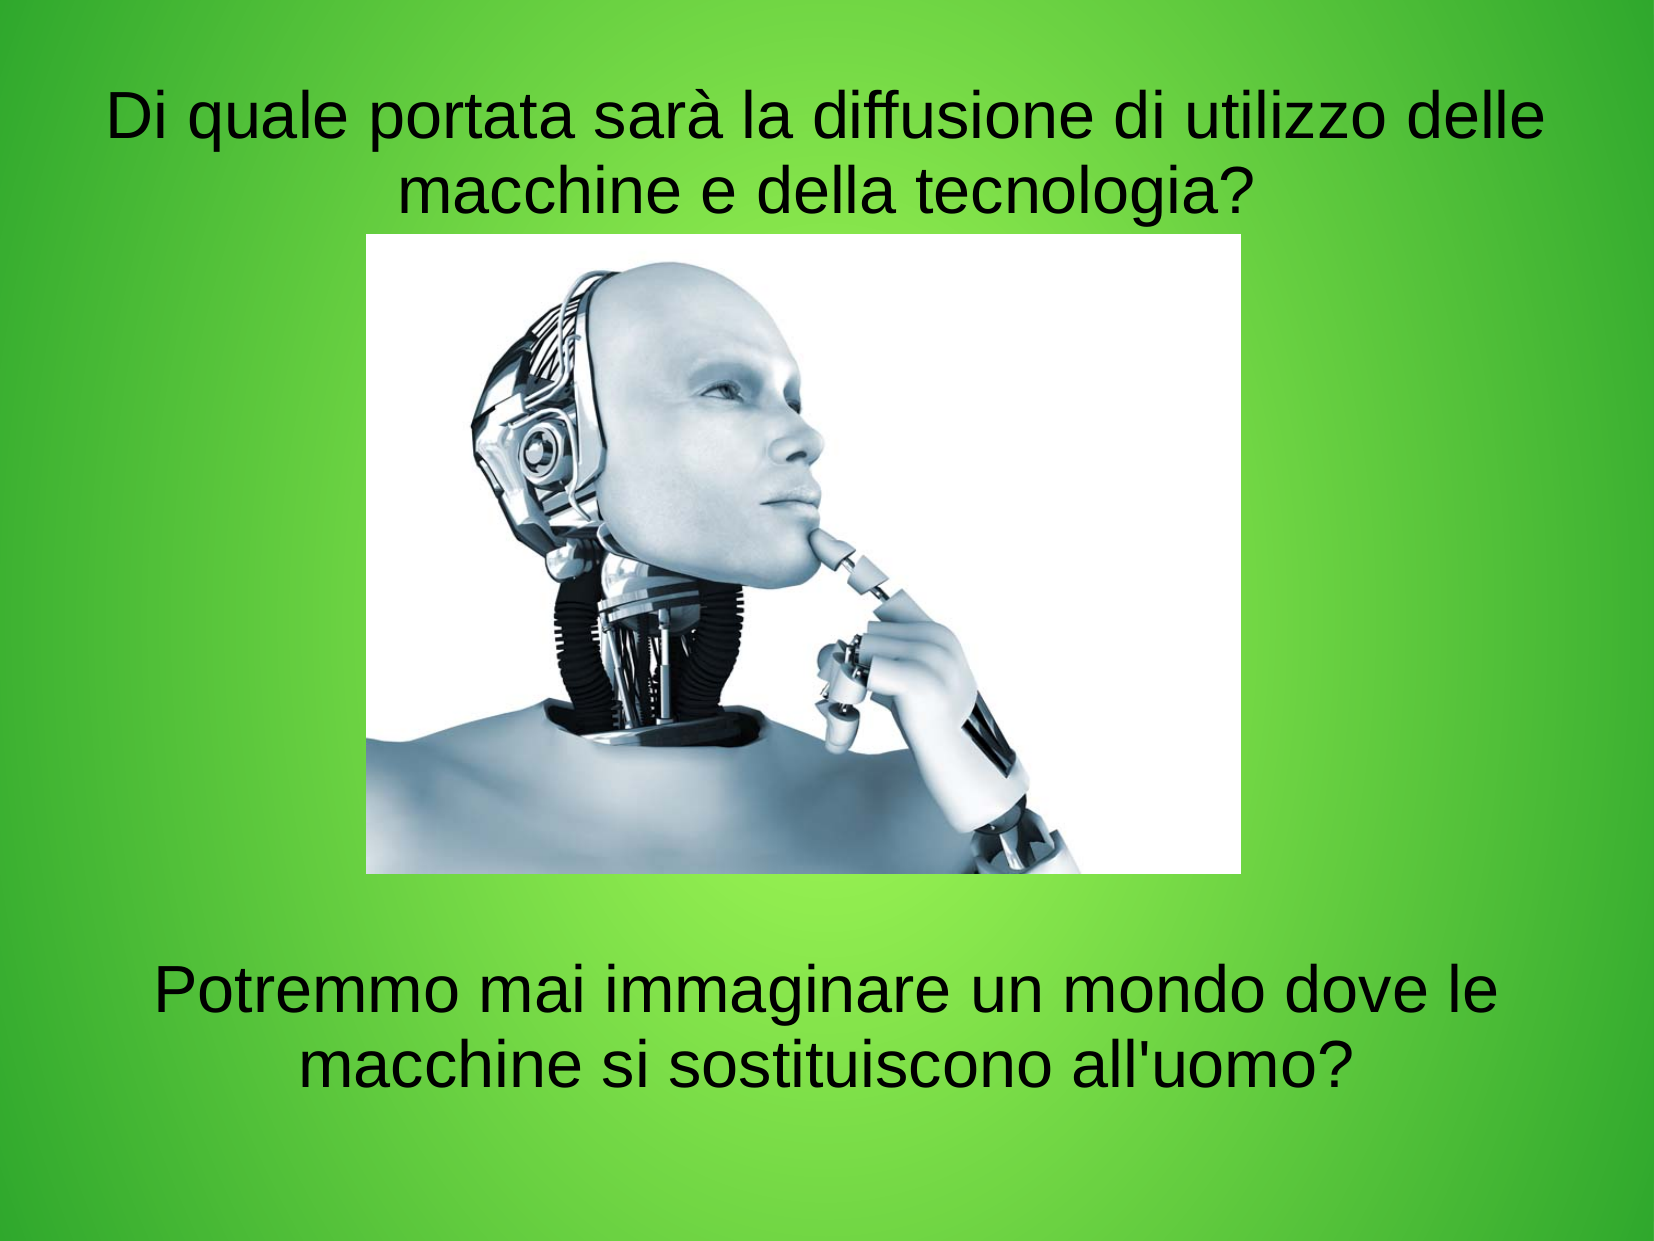

Di quale portata sarà la diffusione di utilizzo delle macchine e della tecnologia?
Potremmo mai immaginare un mondo dove le macchine si sostituiscono all'uomo?